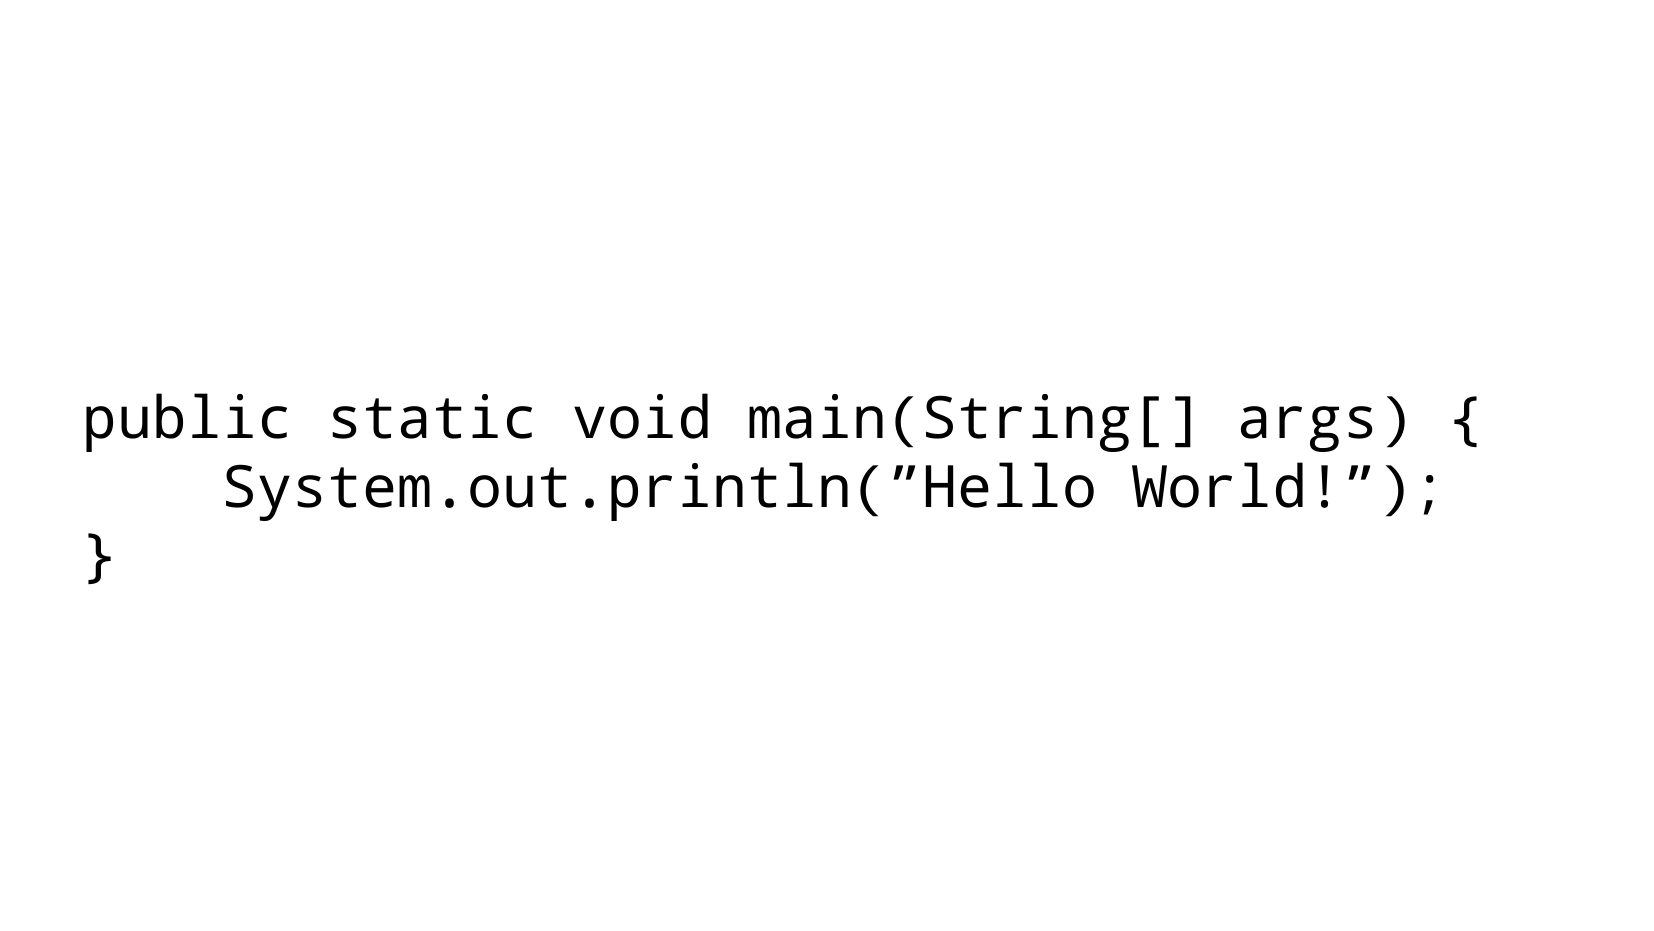

# public static void main(String[] args) {
 System.out.println(”Hello World!”);
}